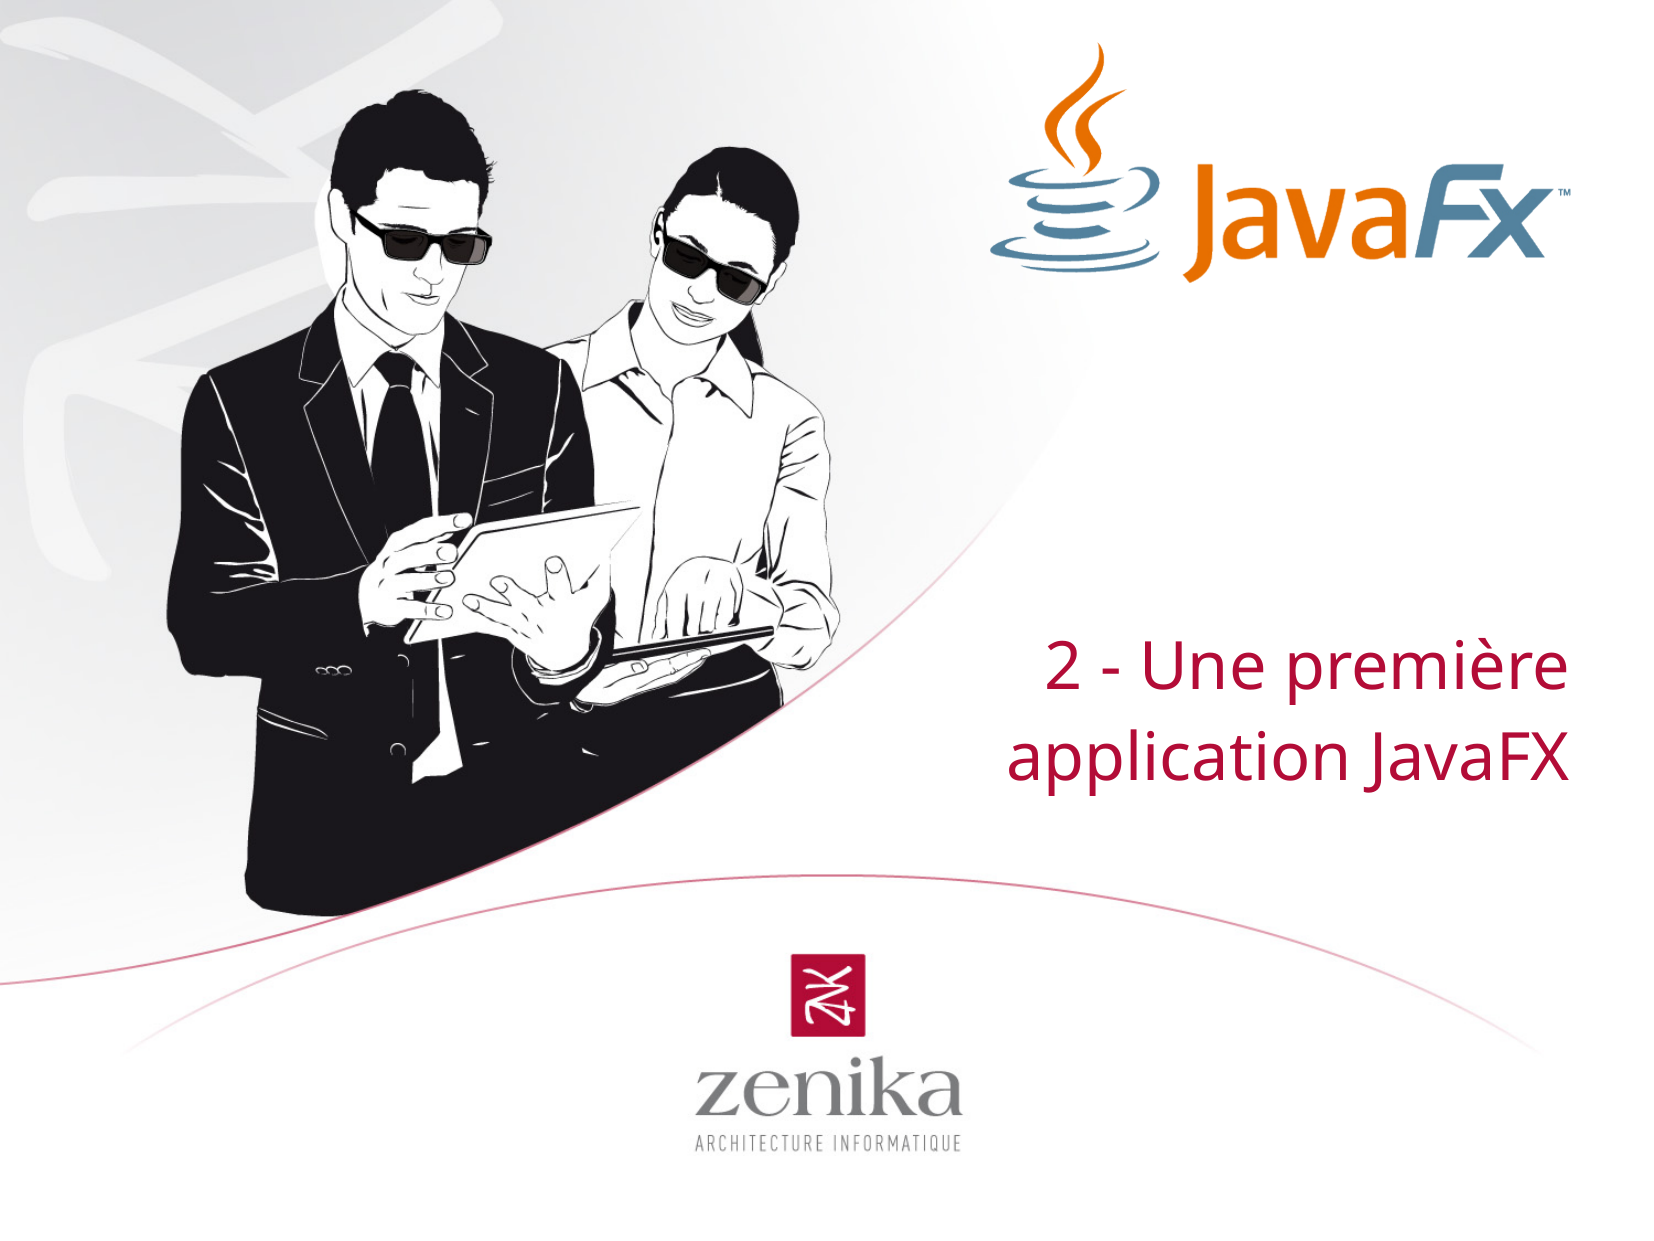

# 2 - Une première application JavaFX